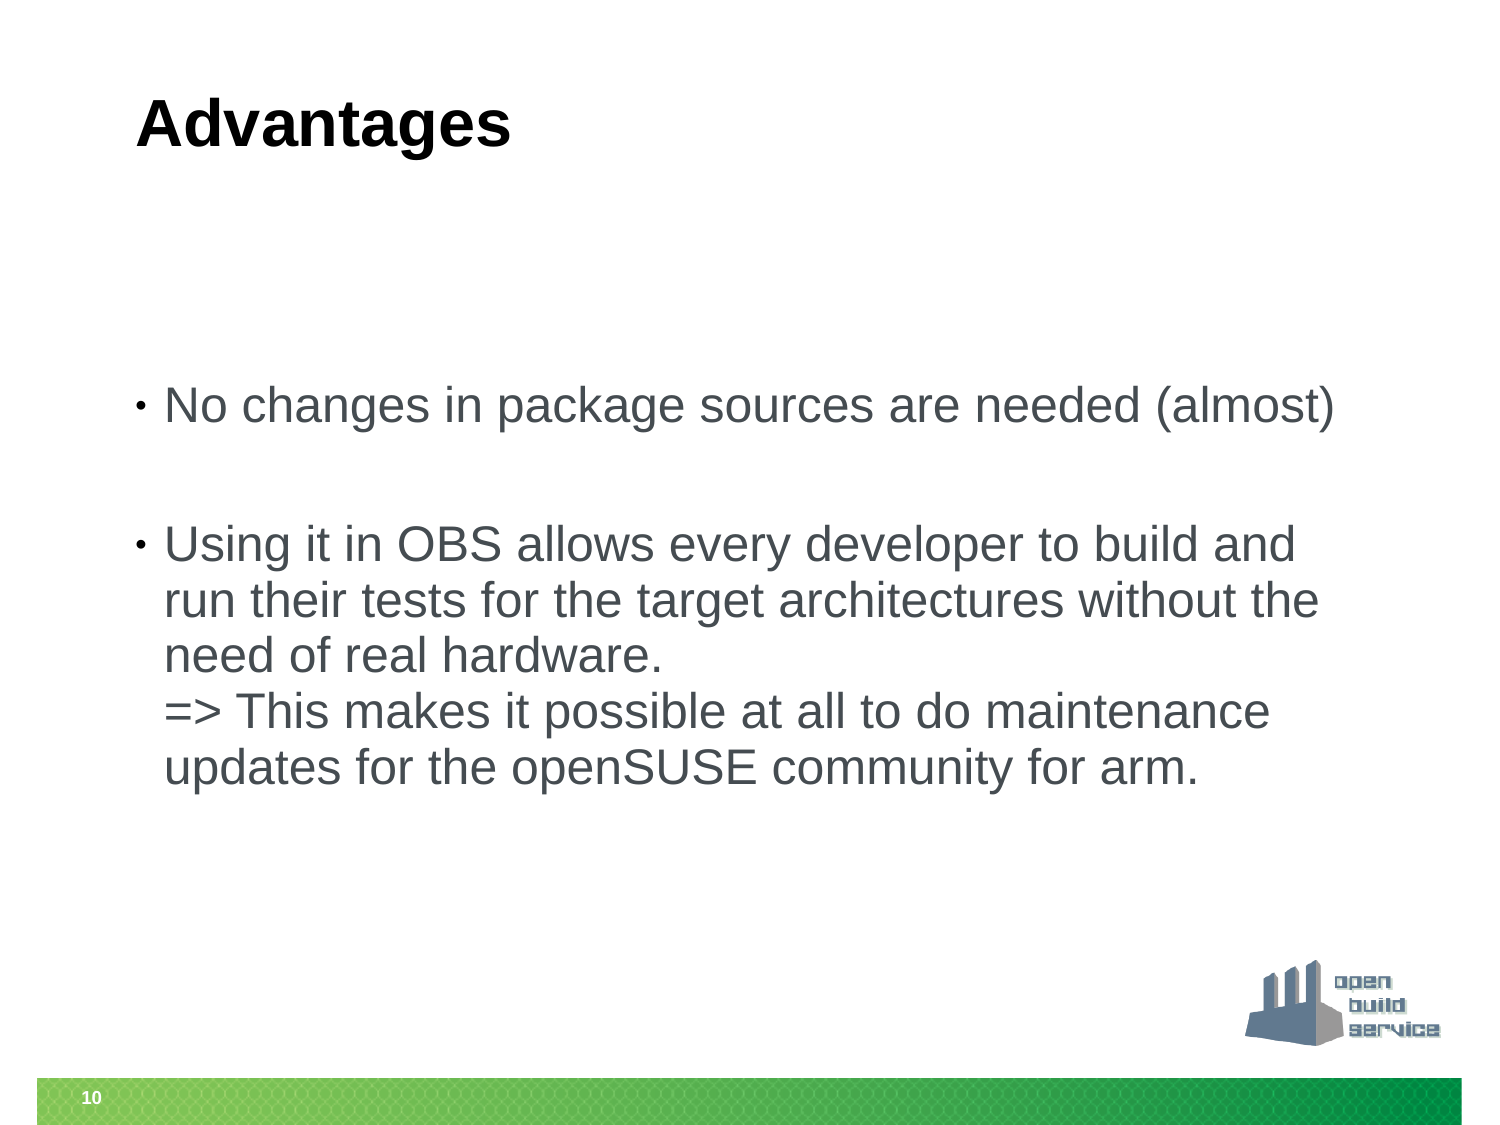

# Advantages
No changes in package sources are needed (almost)
Using it in OBS allows every developer to build and run their tests for the target architectures without the need of real hardware.
=> This makes it possible at all to do maintenance updates for the openSUSE community for arm.